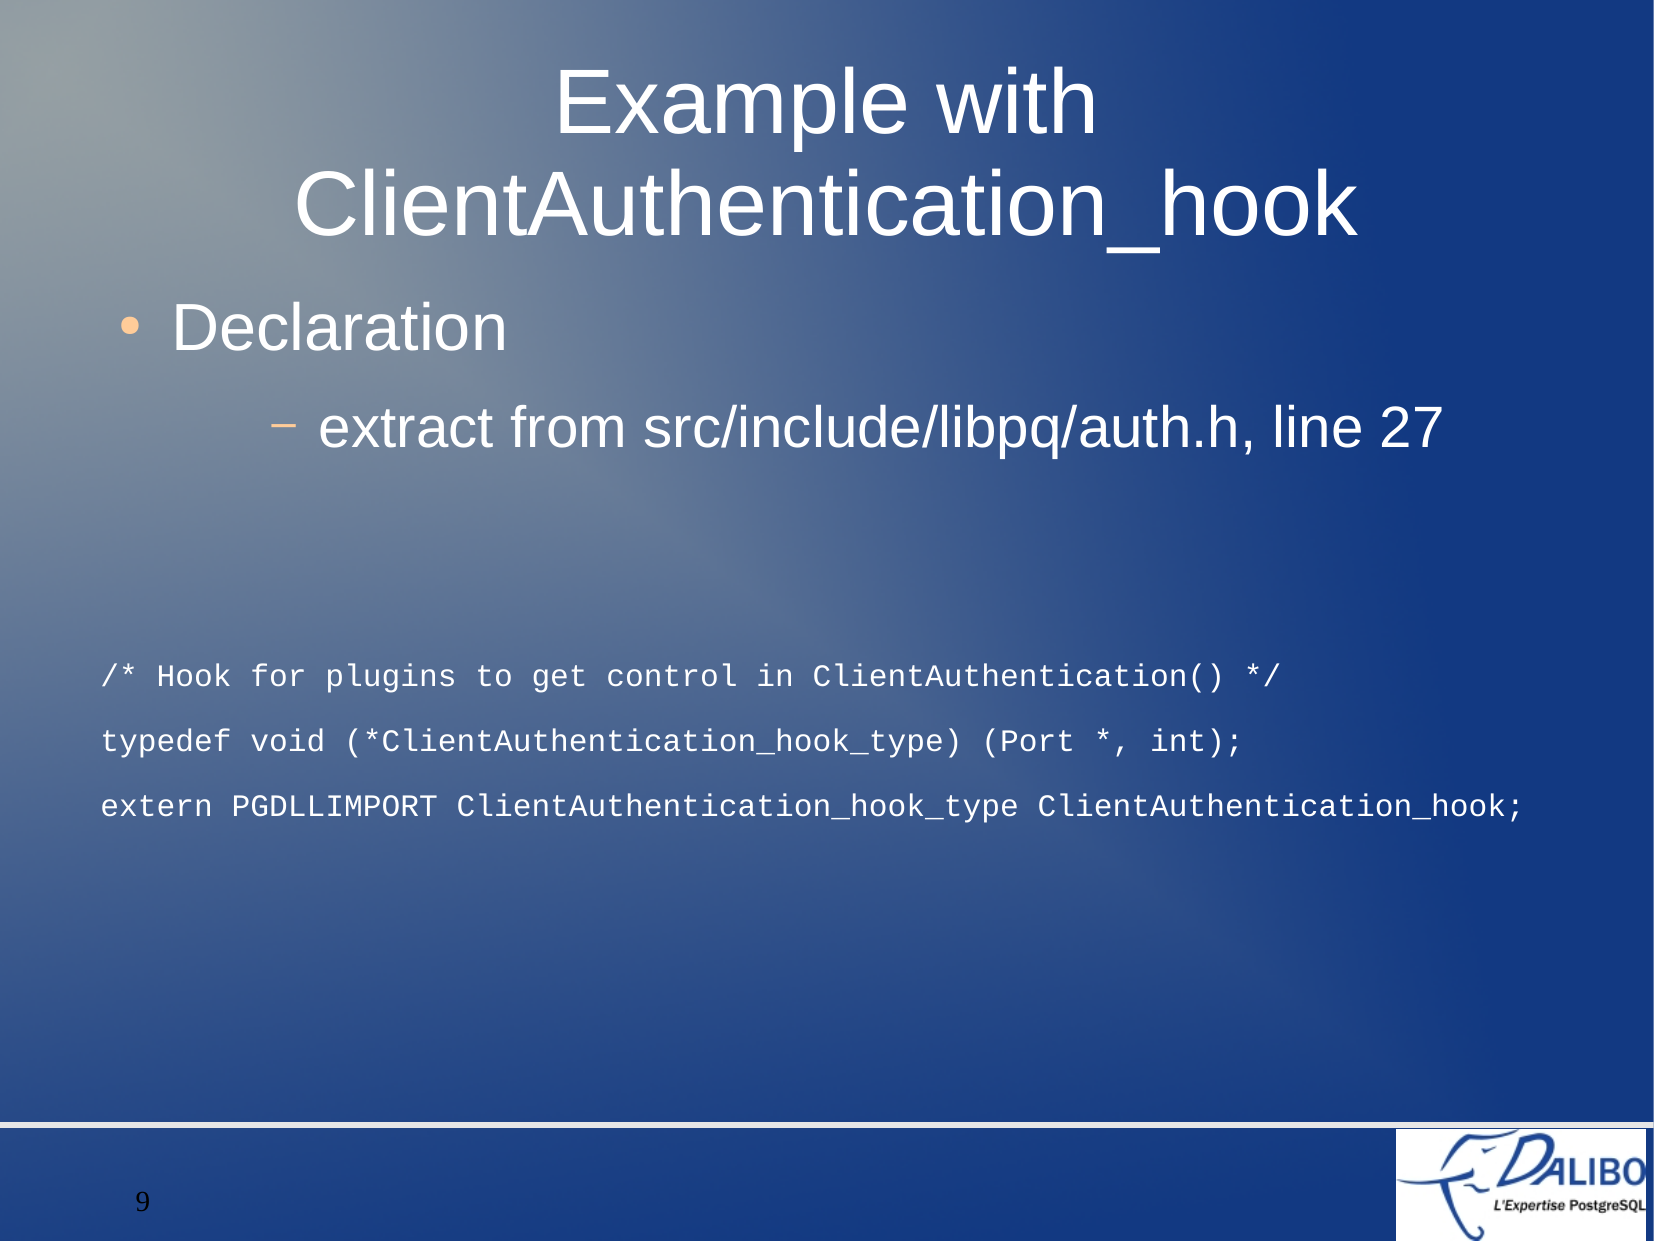

# Example with ClientAuthentication_hook
Declaration
extract from src/include/libpq/auth.h, line 27
/* Hook for plugins to get control in ClientAuthentication() */
typedef void (*ClientAuthentication_hook_type) (Port *, int);
extern PGDLLIMPORT ClientAuthentication_hook_type ClientAuthentication_hook;